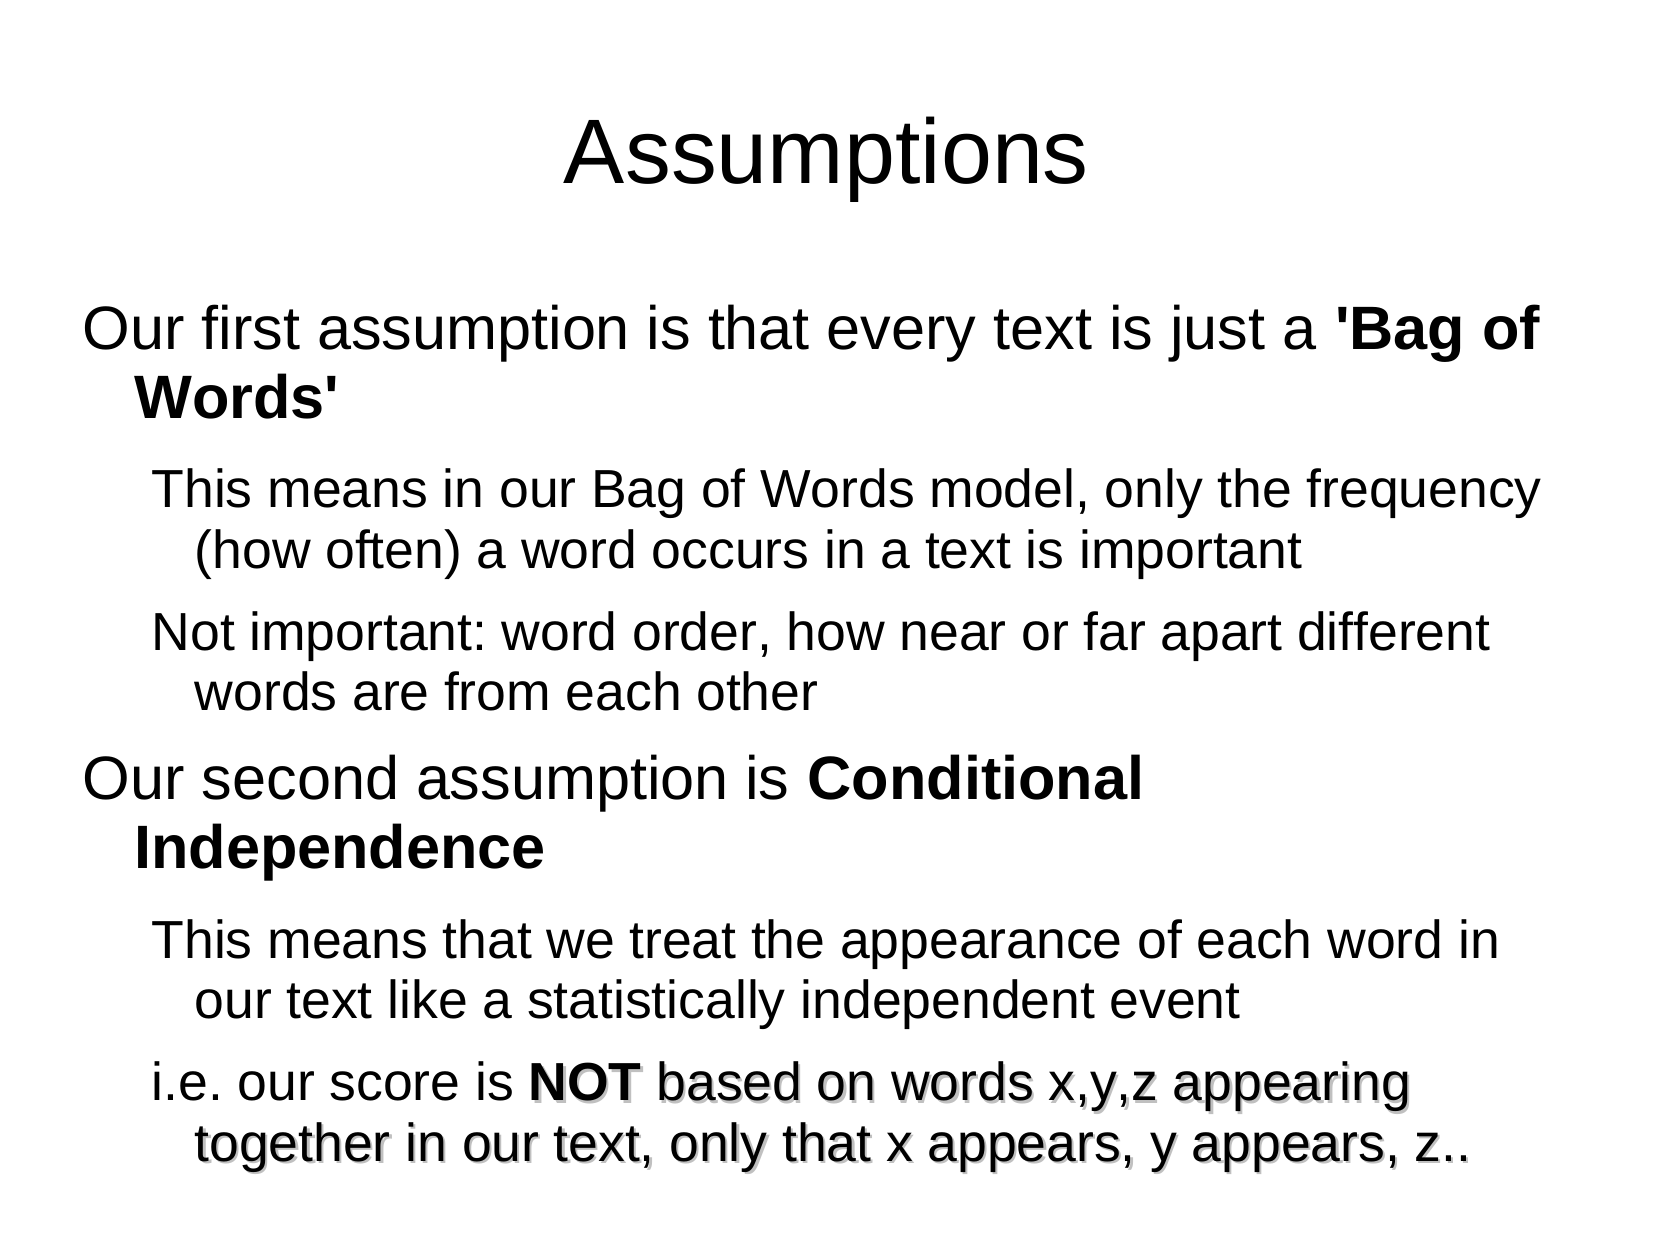

# Assumptions
Our first assumption is that every text is just a 'Bag of Words'
This means in our Bag of Words model, only the frequency (how often) a word occurs in a text is important
Not important: word order, how near or far apart different words are from each other
Our second assumption is Conditional Independence
This means that we treat the appearance of each word in our text like a statistically independent event
i.e. our score is NOT based on words x,y,z appearing together in our text, only that x appears, y appears, z..